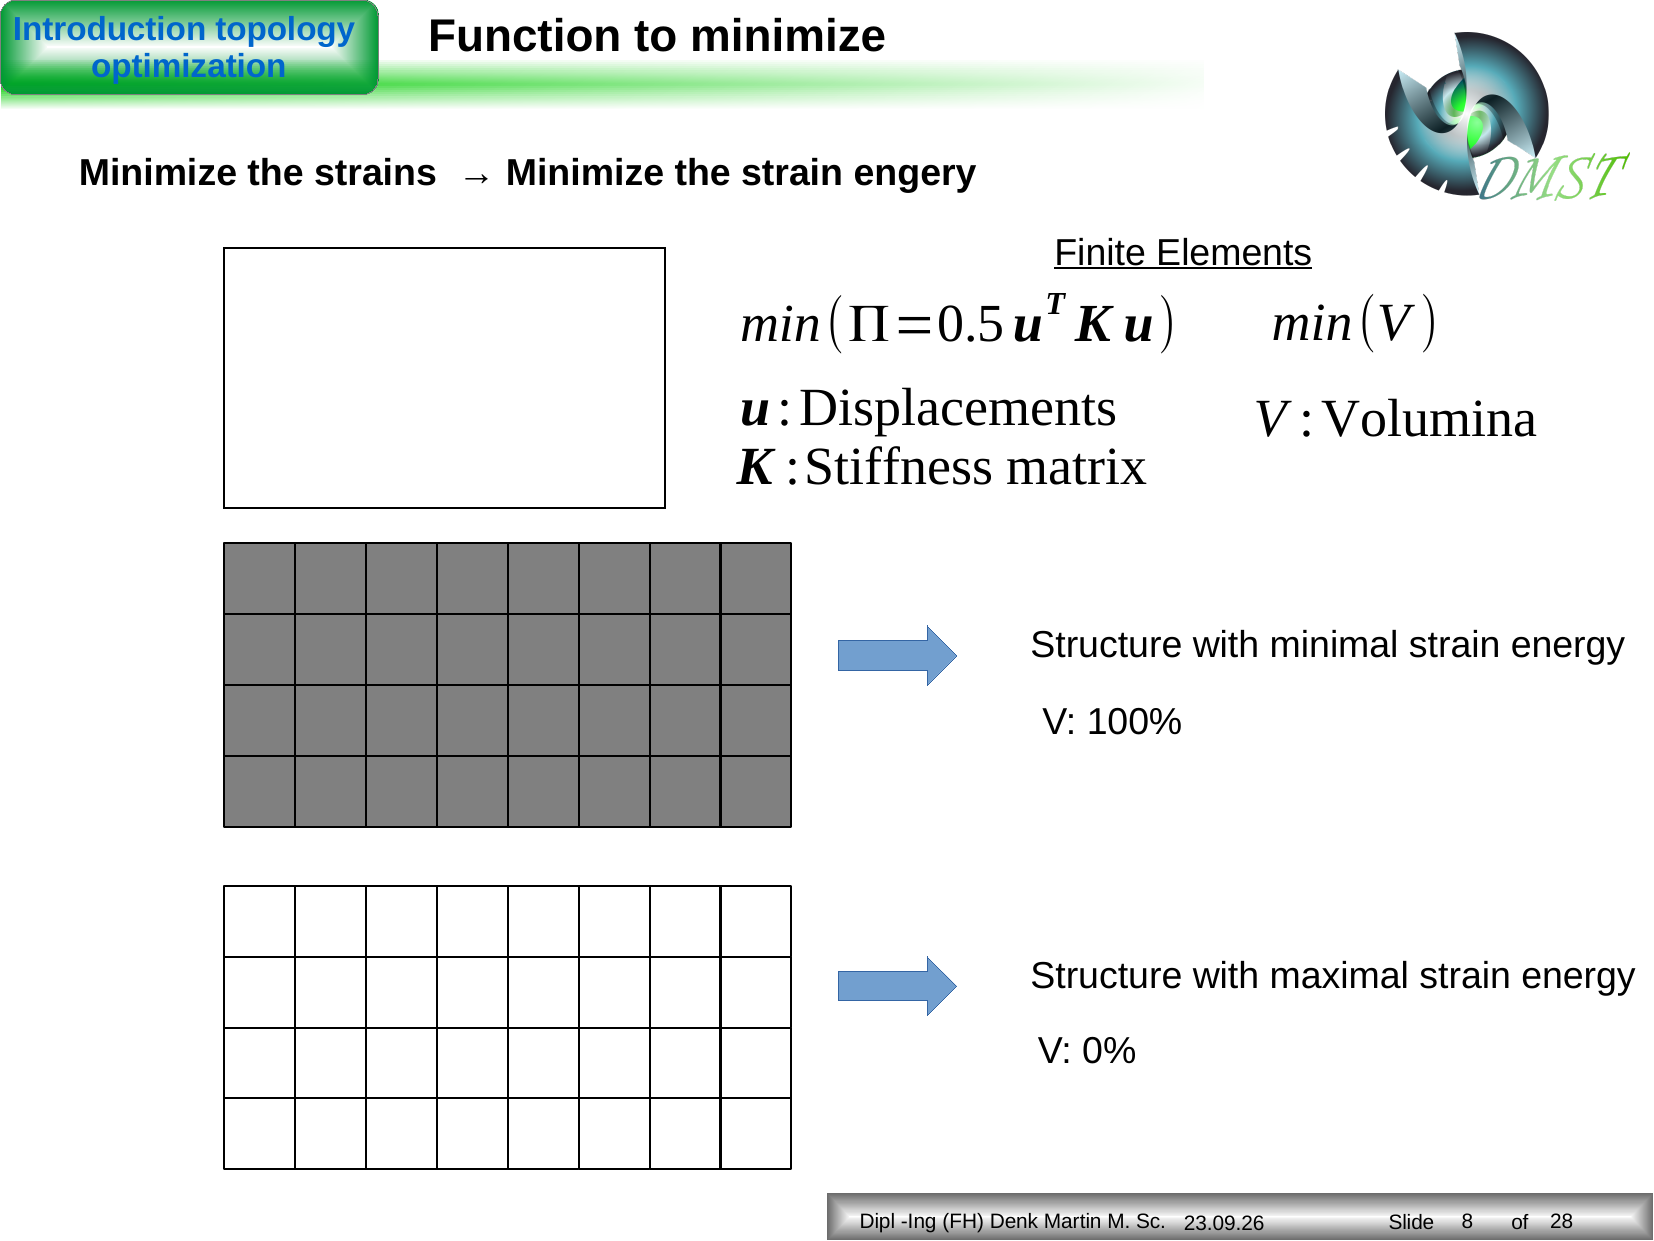

Introduction topology
optimization
Function to minimize
Minimize the strains → Minimize the strain engery
Finite Elements
Structure with minimal strain energy
V: 100%
Structure with maximal strain energy
V: 0%